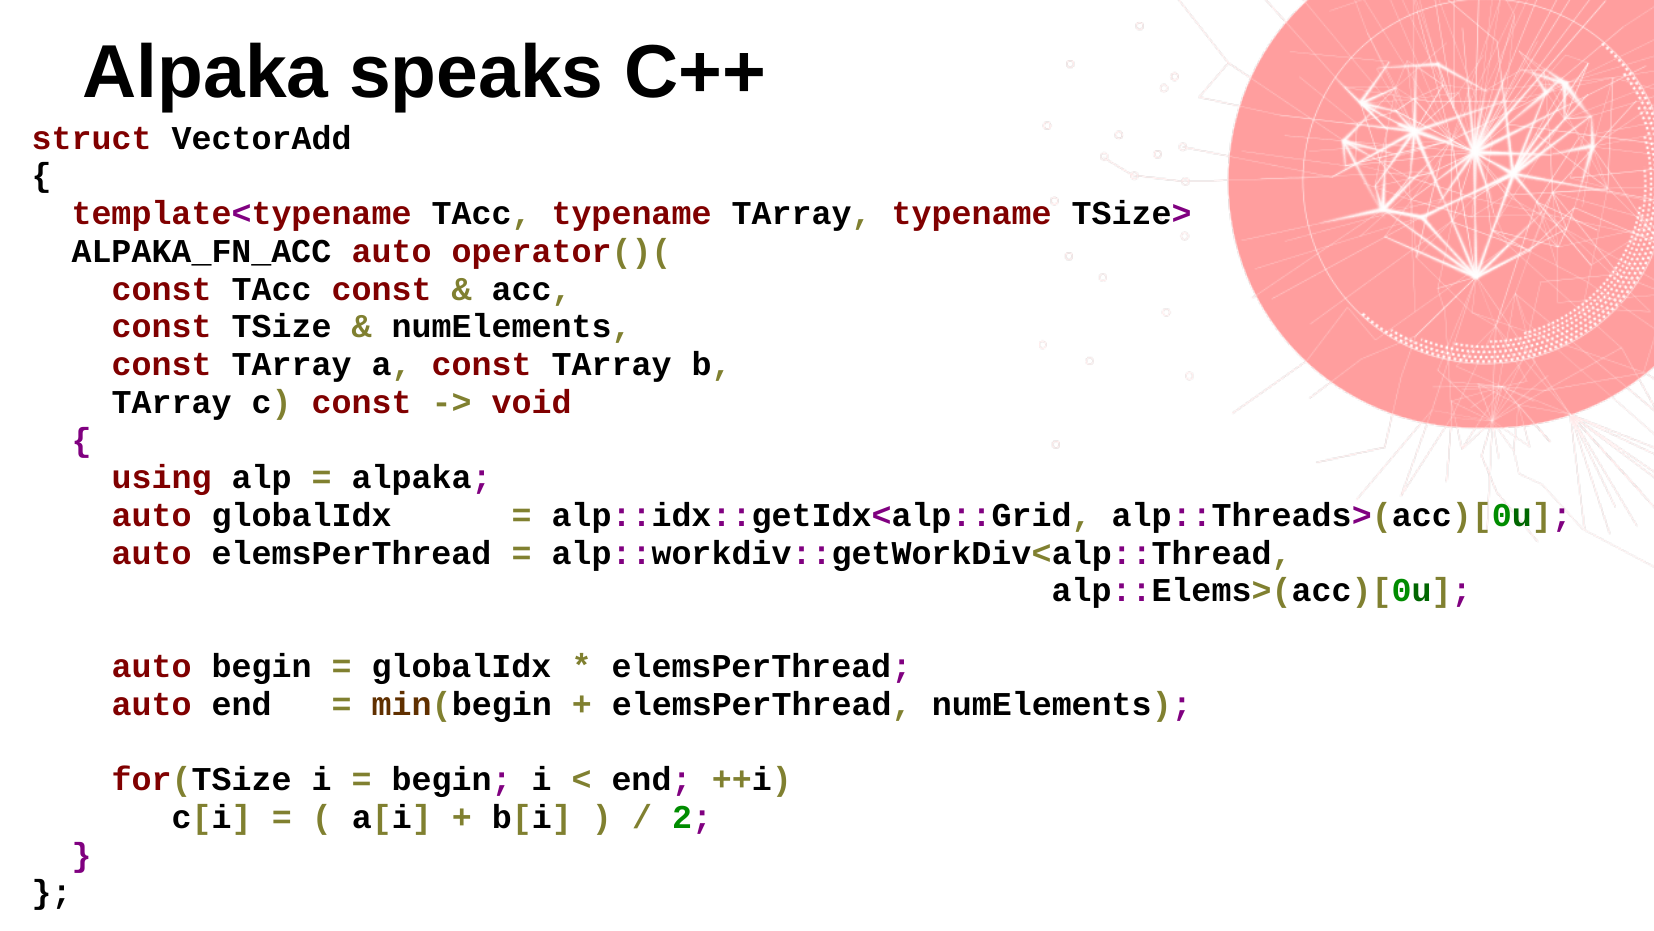

# Alpaka speaks C++
struct VectorAdd
{
 template<typename TAcc, typename TArray, typename TSize>
 ALPAKA_FN_ACC auto operator()(
 const TAcc const & acc,
 const TSize & numElements,
 const TArray a, const TArray b,
 TArray c) const -> void
 {
 using alp = alpaka;
 auto globalIdx = alp::idx::getIdx<alp::Grid, alp::Threads>(acc)[0u];
 auto elemsPerThread = alp::workdiv::getWorkDiv<alp::Thread,
 alp::Elems>(acc)[0u];
 auto begin = globalIdx * elemsPerThread;
 auto end = min(begin + elemsPerThread, numElements);
 for(TSize i = begin; i < end; ++i)
 c[i] = ( a[i] + b[i] ) / 2;
 }
};